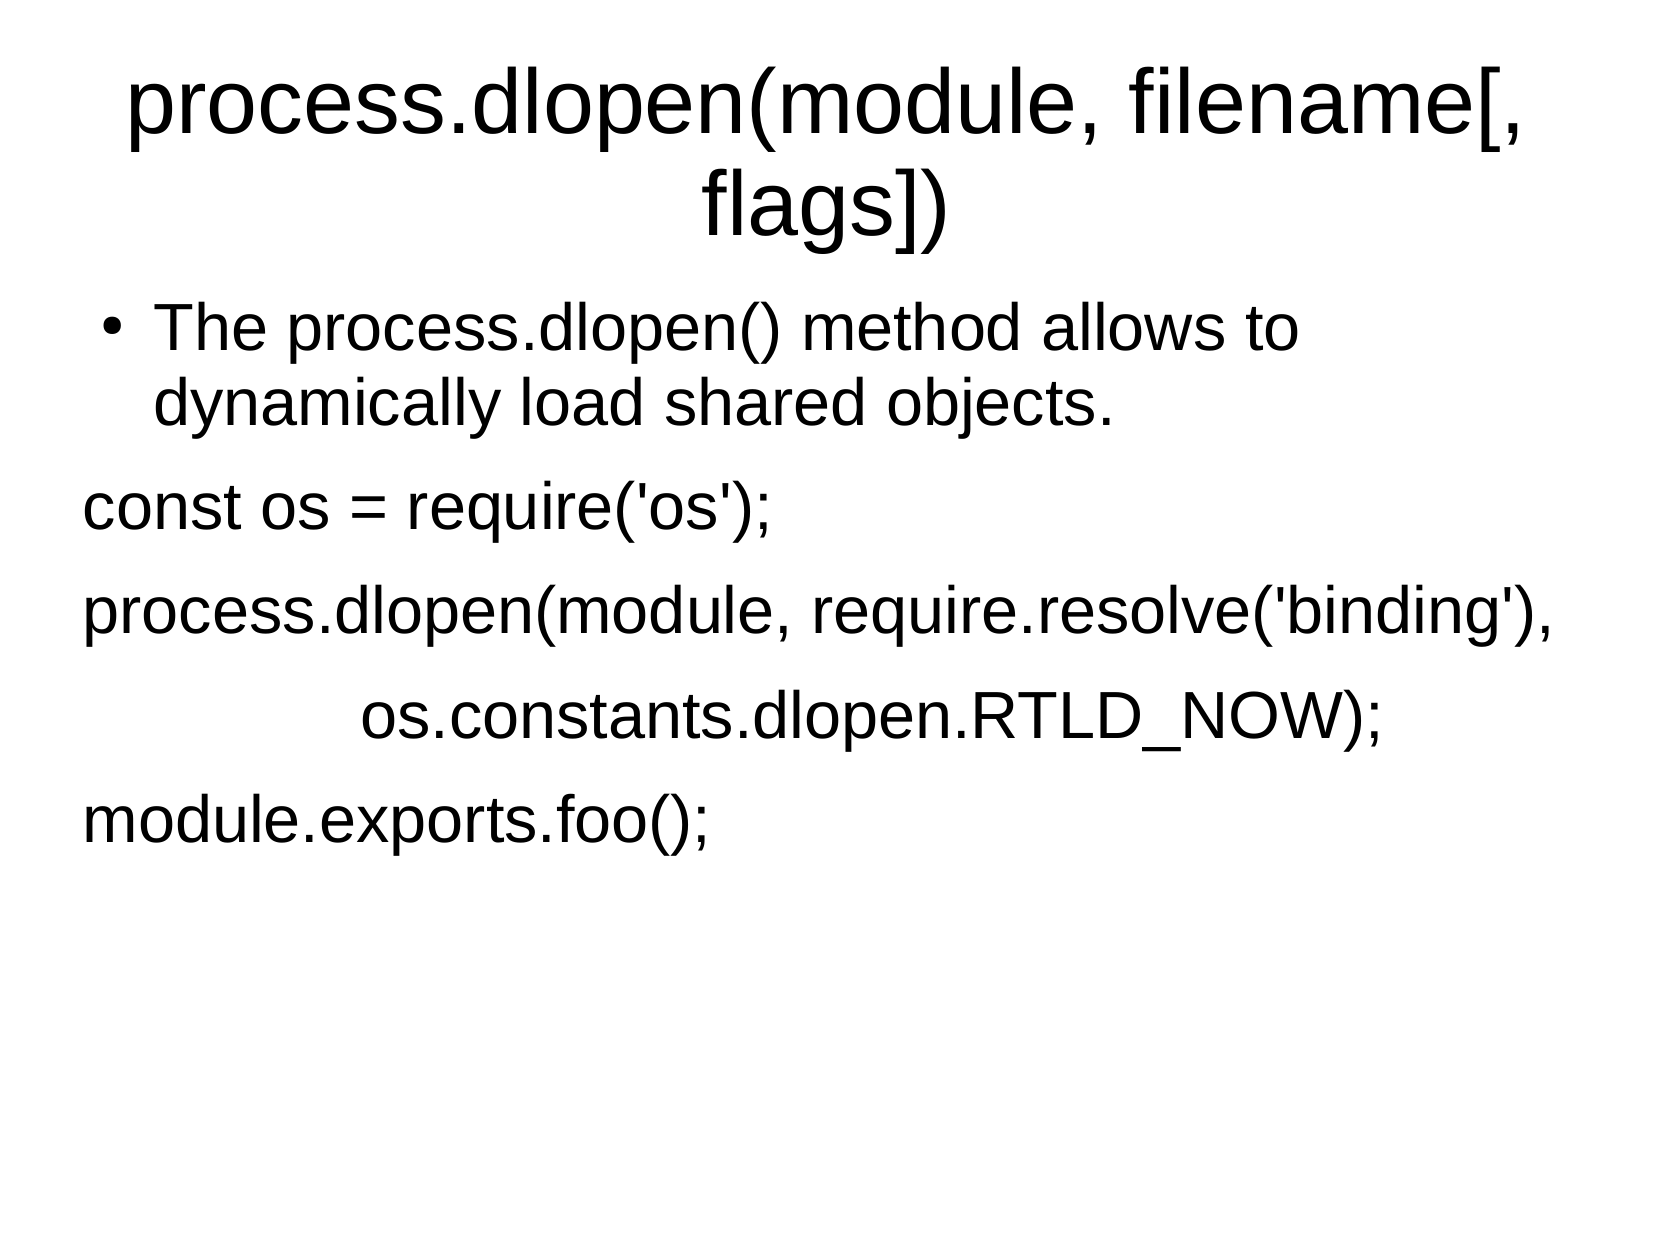

# process.dlopen(module, filename[, flags])
The process.dlopen() method allows to dynamically load shared objects.
const os = require('os');
process.dlopen(module, require.resolve('binding'),
 os.constants.dlopen.RTLD_NOW);
module.exports.foo();